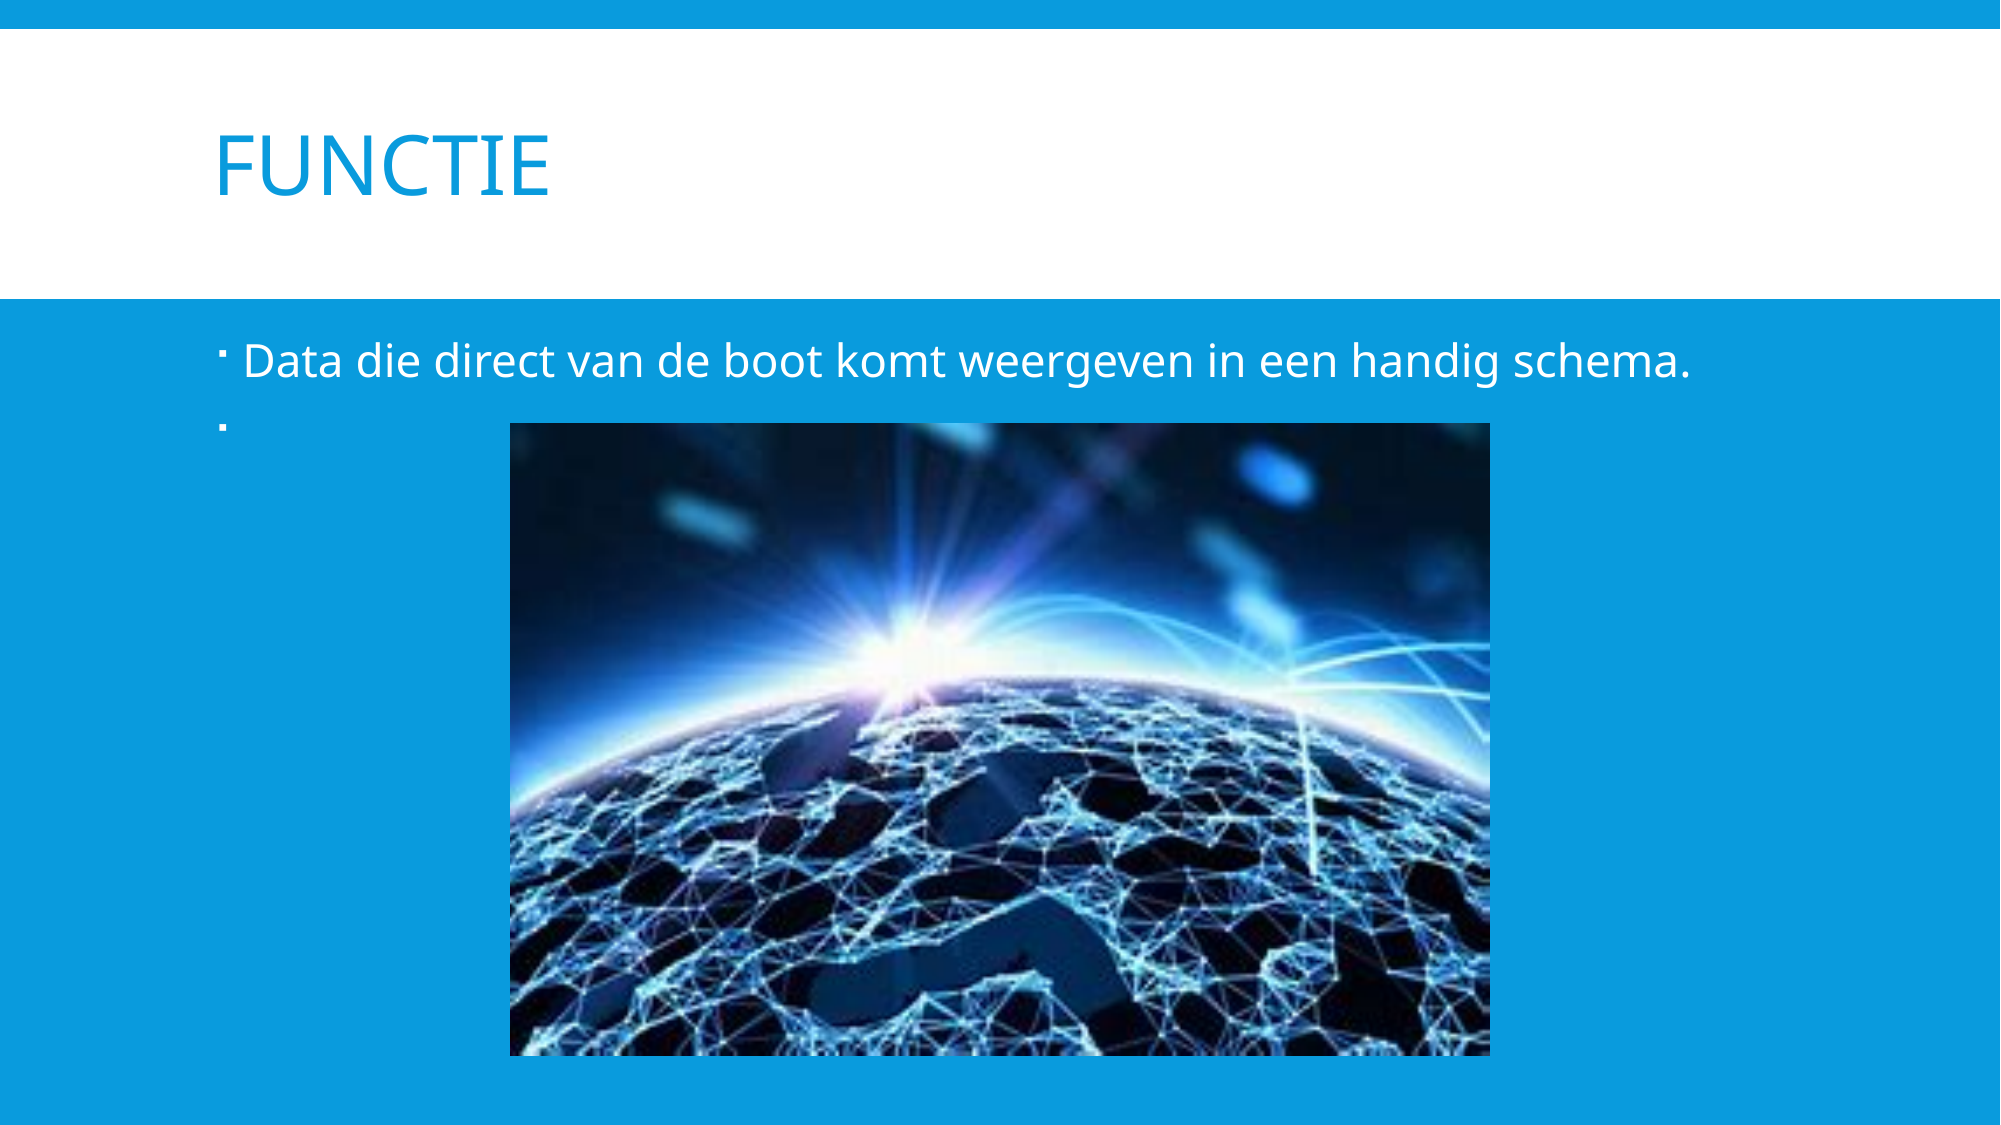

# Functie
Data die direct van de boot komt weergeven in een handig schema.